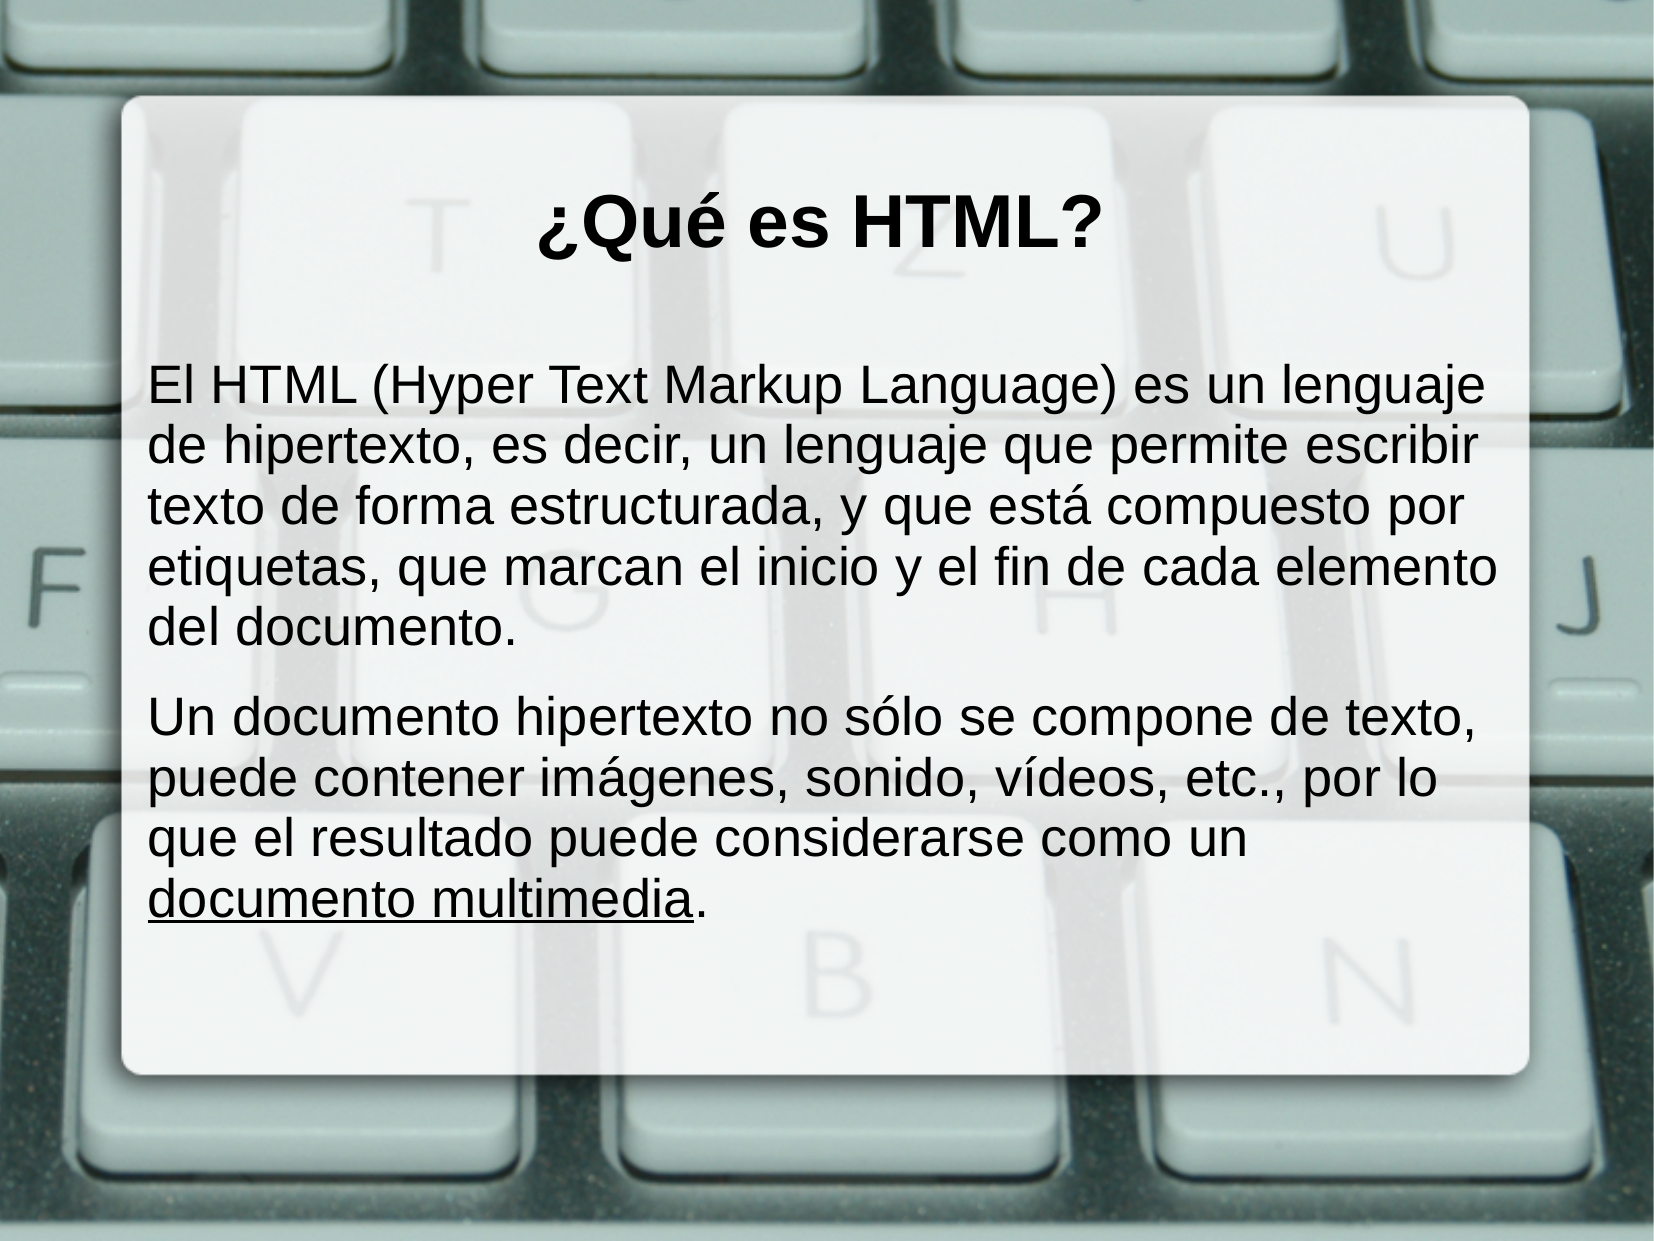

# ¿Qué es HTML?
El HTML (Hyper Text Markup Language) es un lenguaje de hipertexto, es decir, un lenguaje que permite escribir texto de forma estructurada, y que está compuesto por etiquetas, que marcan el inicio y el fin de cada elemento del documento.
Un documento hipertexto no sólo se compone de texto, puede contener imágenes, sonido, vídeos, etc., por lo que el resultado puede considerarse como un documento multimedia.